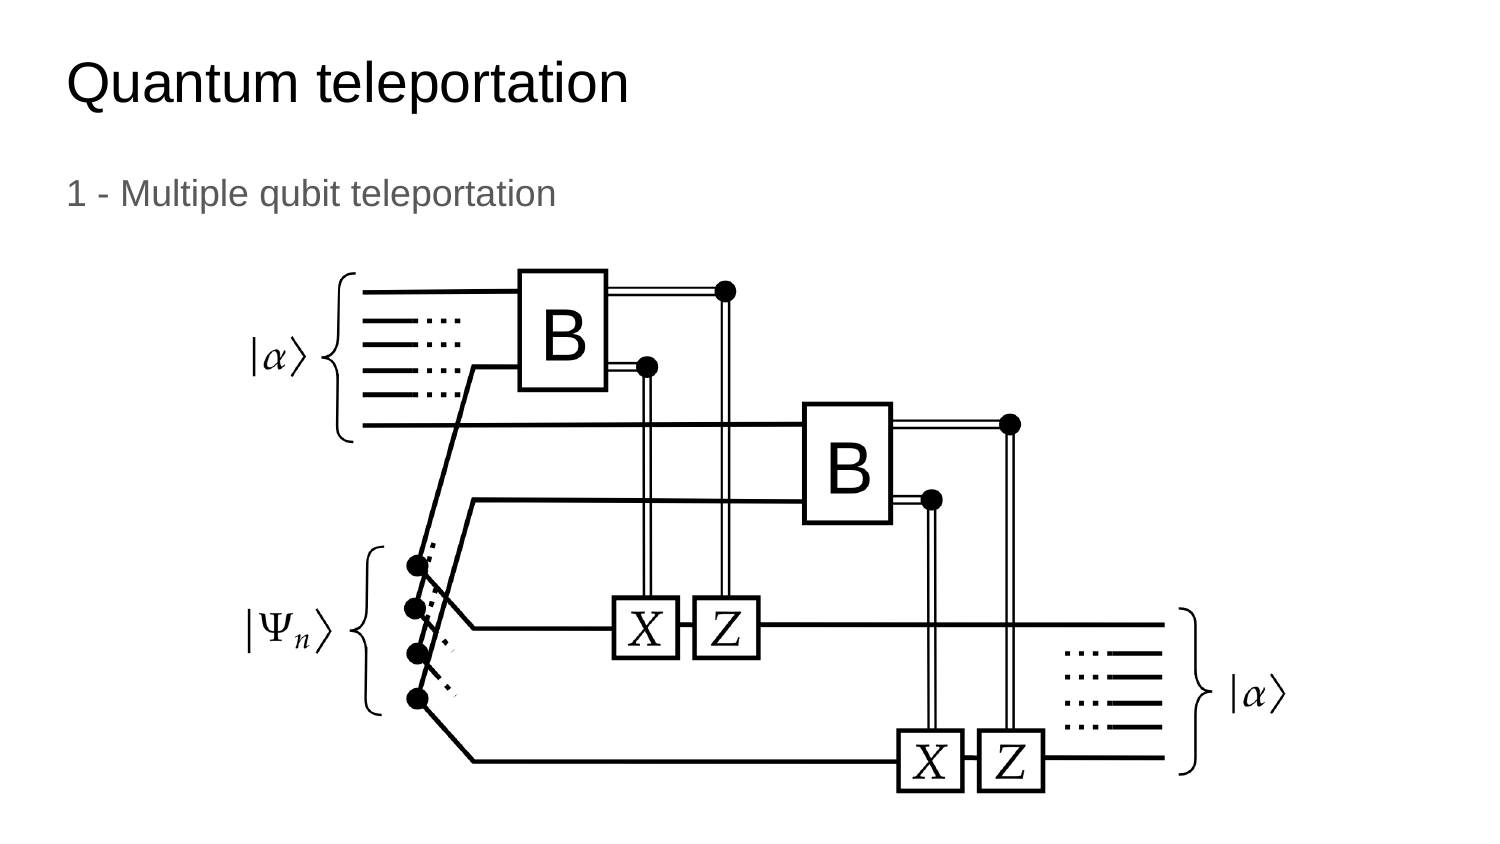

# Quantum teleportation
1 - Multiple qubit teleportation